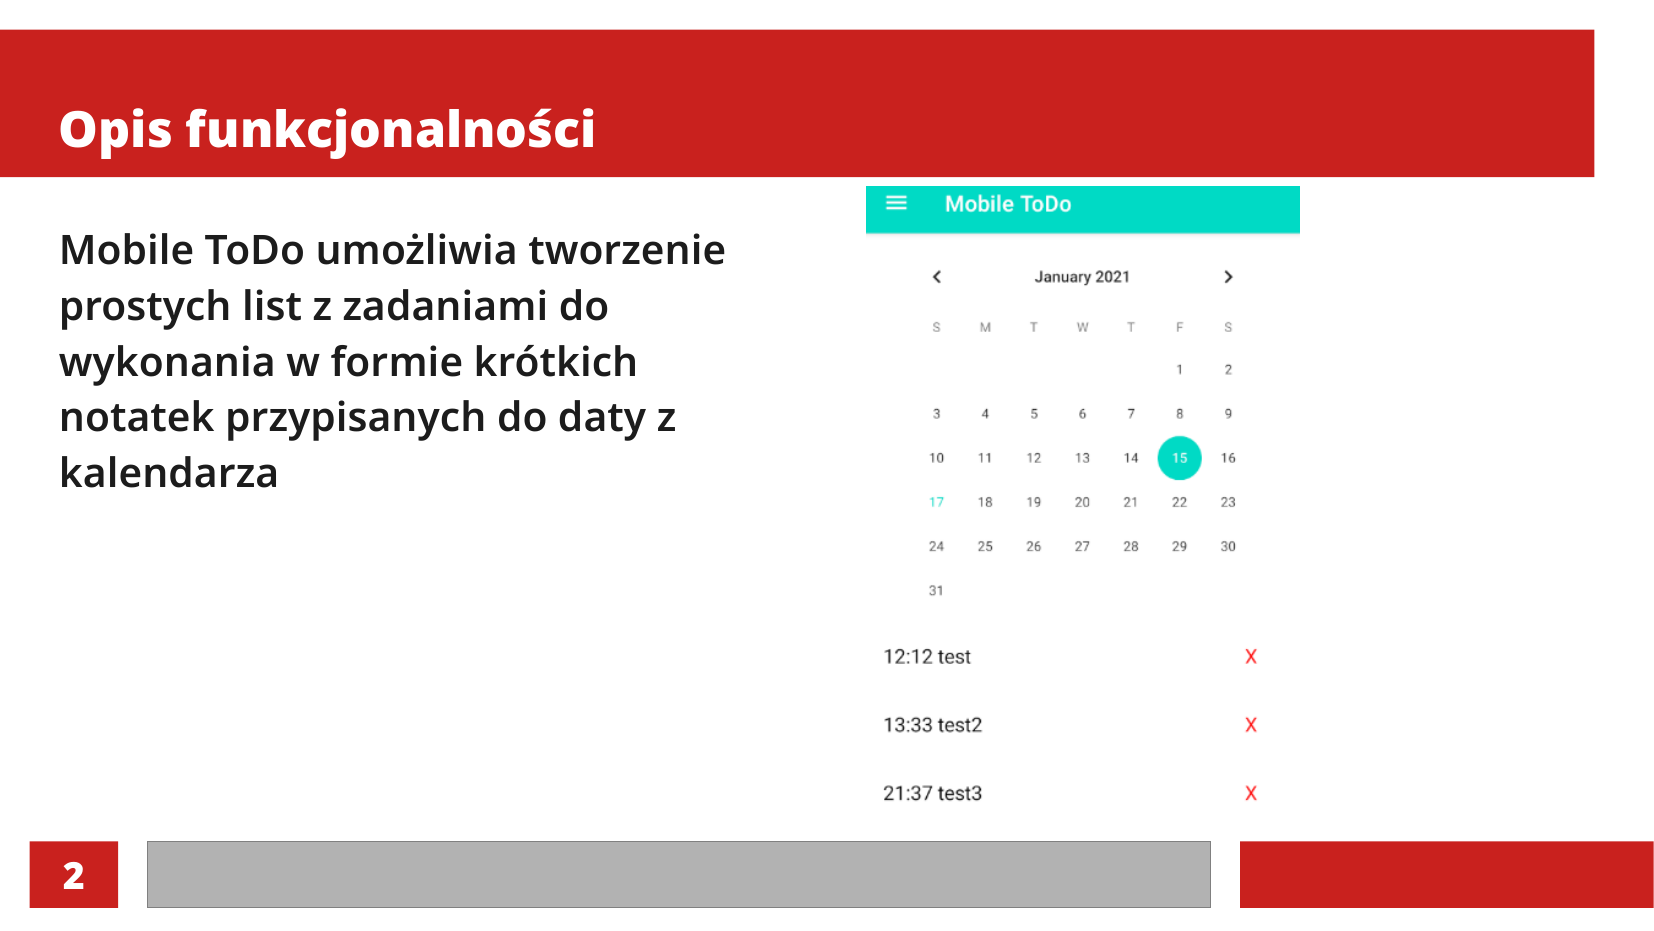

# Opis funkcjonalności
Mobile ToDo umożliwia tworzenie prostych list z zadaniami do wykonania w formie krótkich notatek przypisanych do daty z kalendarza
2